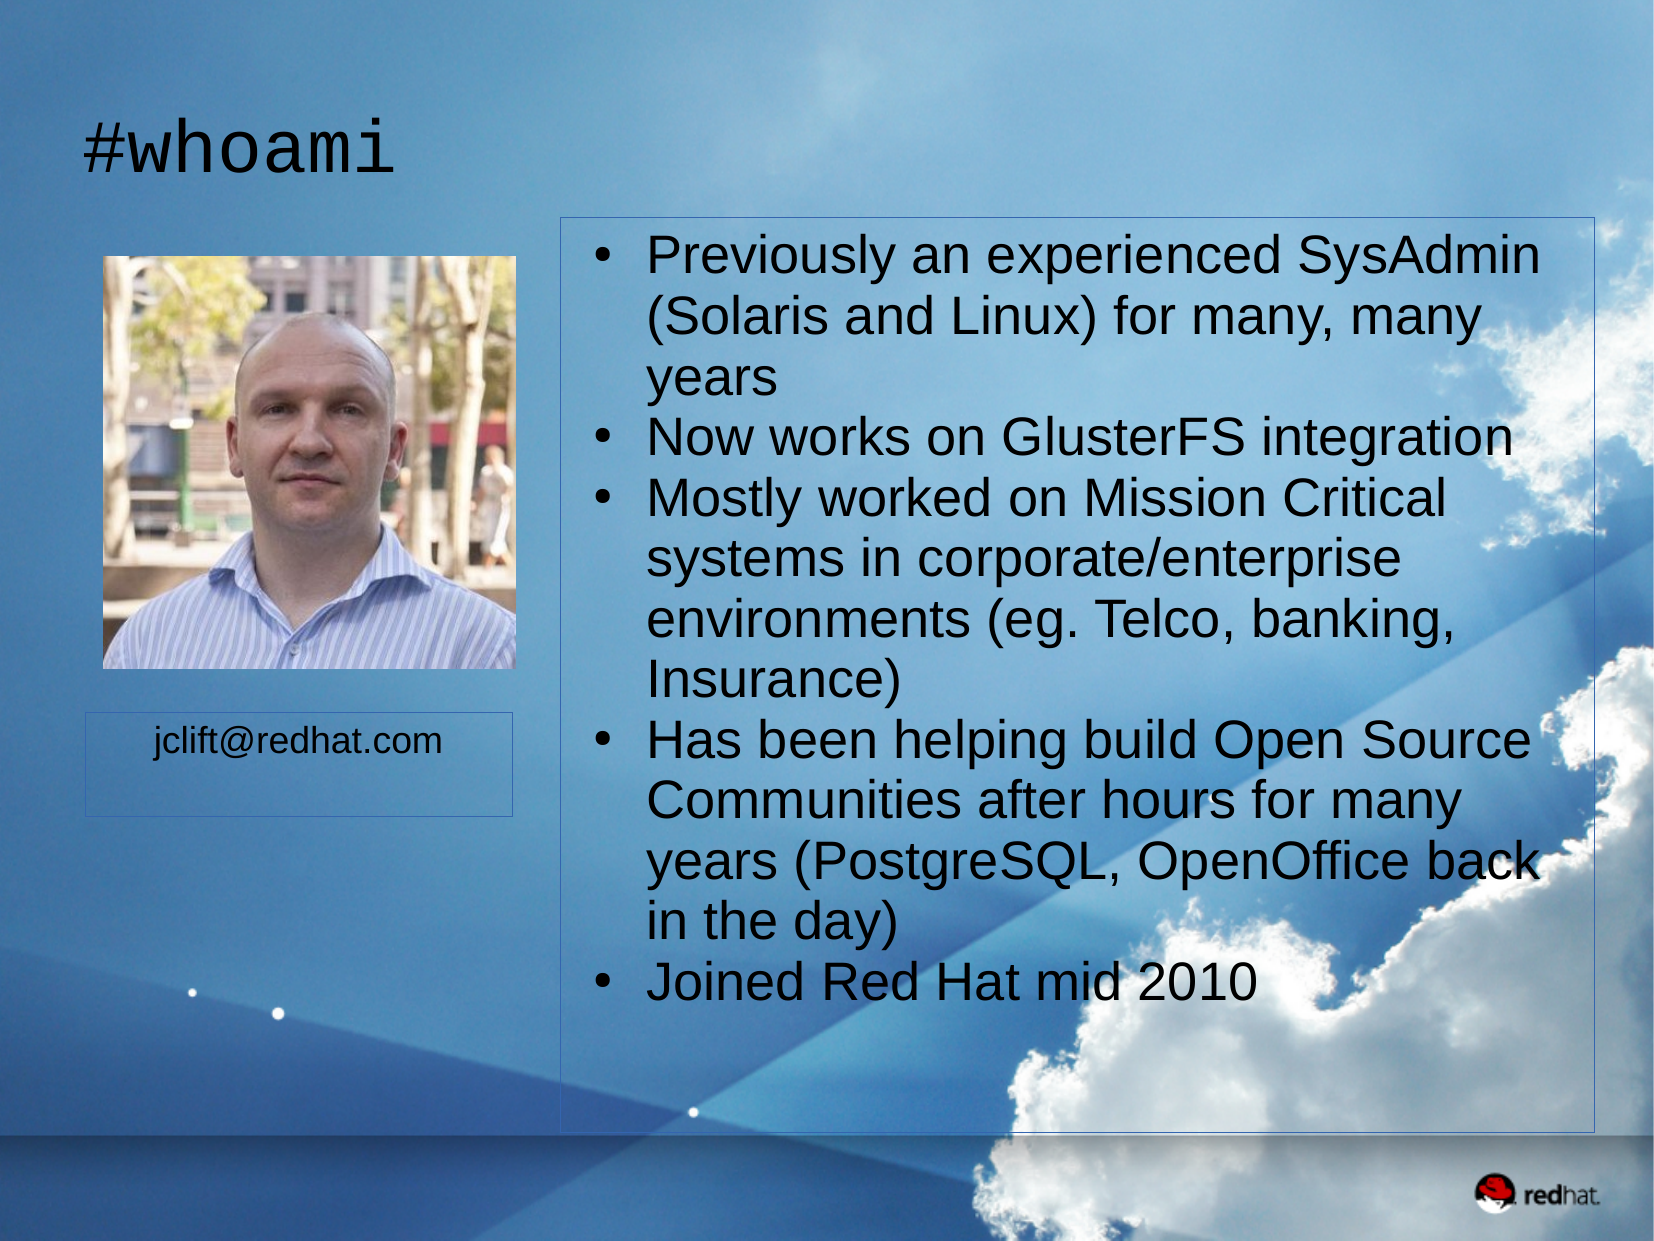

# #whoami
Previously an experienced SysAdmin (Solaris and Linux) for many, many years
Now works on GlusterFS integration
Mostly worked on Mission Critical systems in corporate/enterprise environments (eg. Telco, banking, Insurance)
Has been helping build Open Source Communities after hours for many years (PostgreSQL, OpenOffice back in the day)
Joined Red Hat mid 2010
jclift@redhat.com